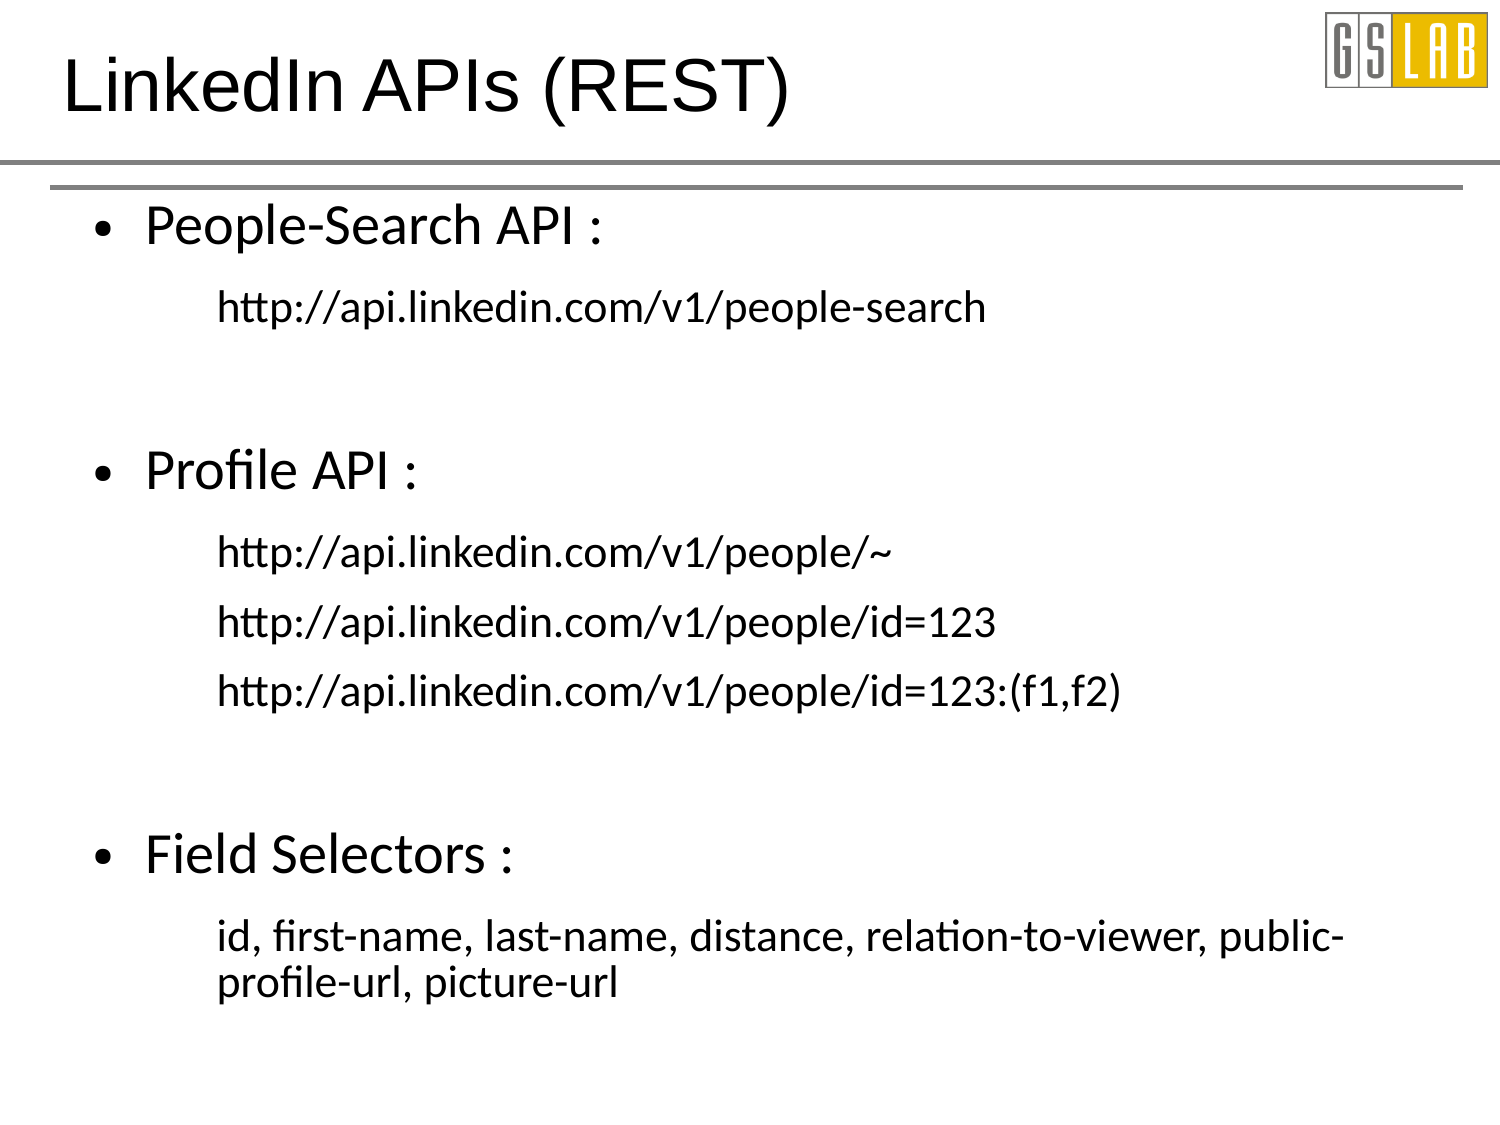

# LinkedIn APIs (REST)
People-Search API :
http://api.linkedin.com/v1/people-search
Profile API :
http://api.linkedin.com/v1/people/~
http://api.linkedin.com/v1/people/id=123
http://api.linkedin.com/v1/people/id=123:(f1,f2)
Field Selectors :
id, first-name, last-name, distance, relation-to-viewer, public-profile-url, picture-url